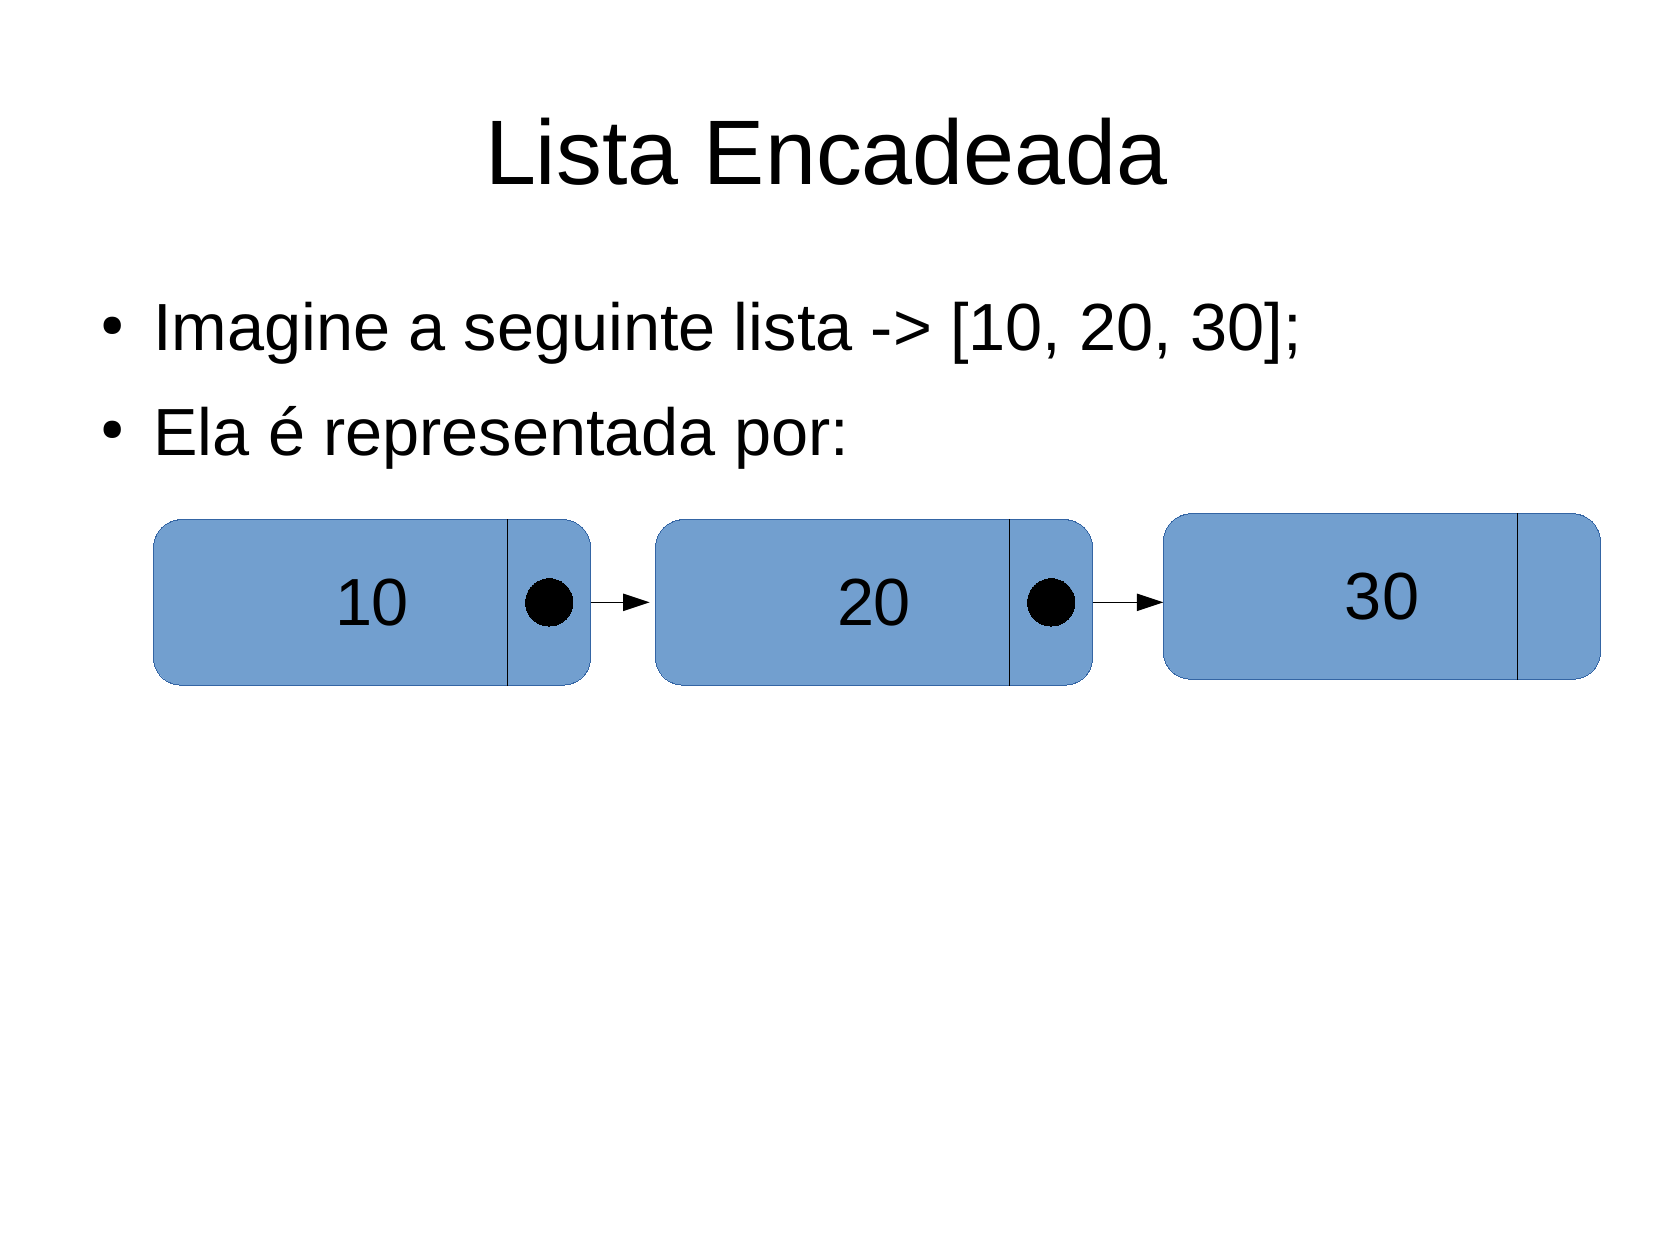

# Lista Encadeada
Imagine a seguinte lista -> [10, 20, 30];
Ela é representada por:
30
10
20